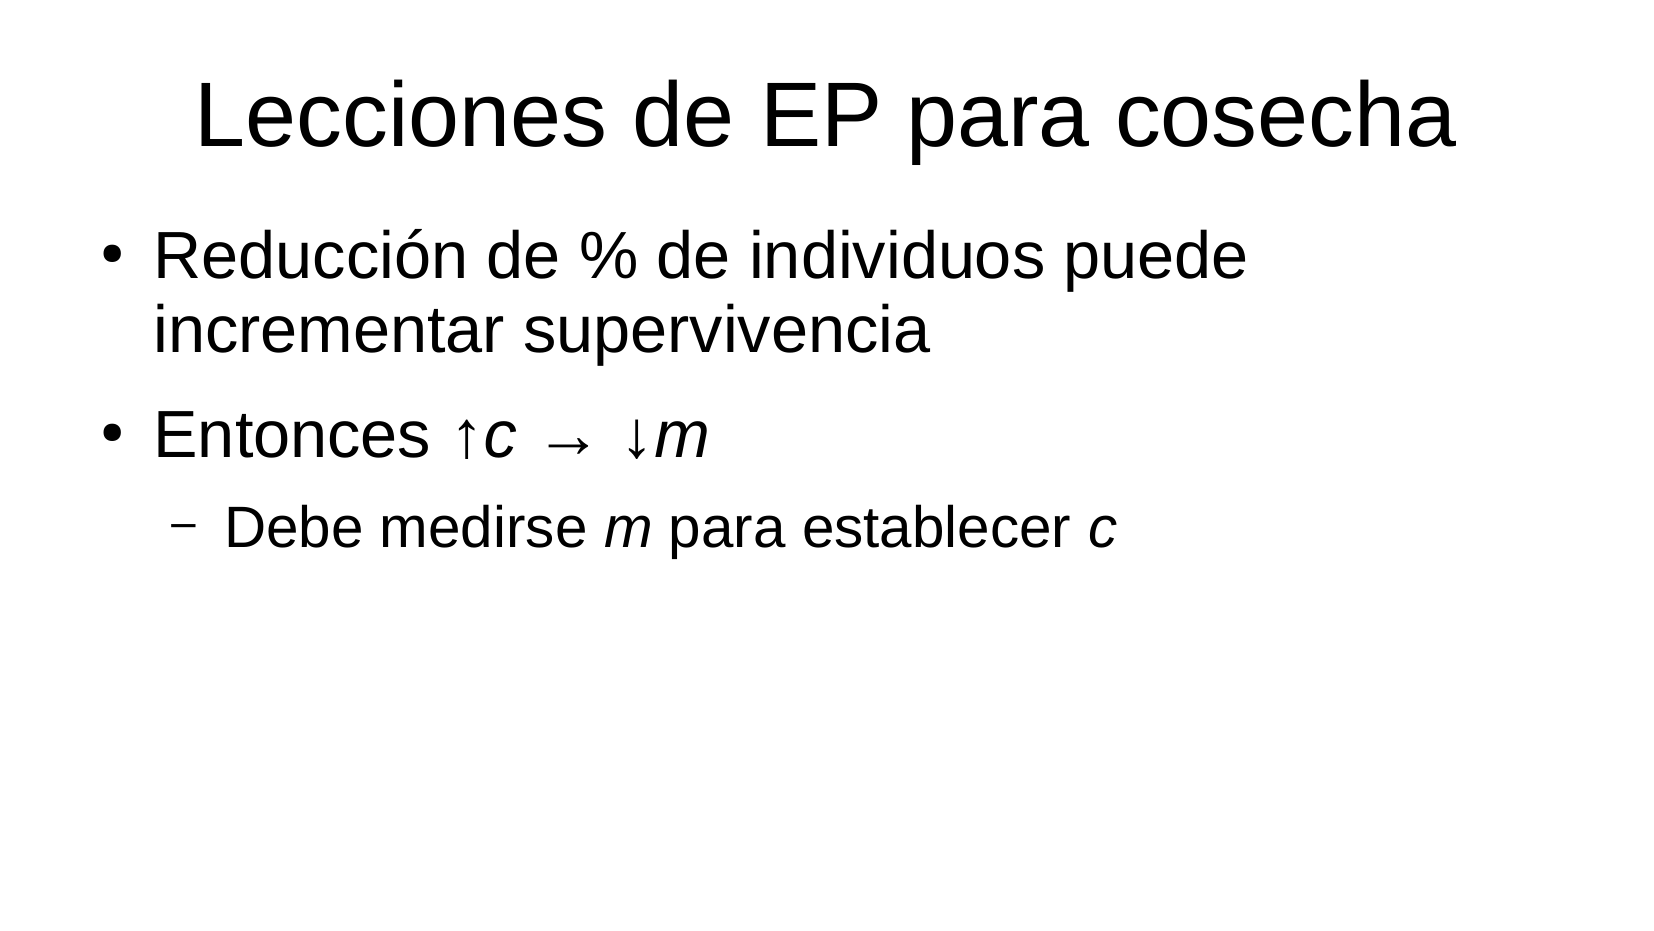

# Lecciones de EP para cosecha
Reducción de % de individuos puede incrementar supervivencia
Entonces ↑c → ↓m
Debe medirse m para establecer c